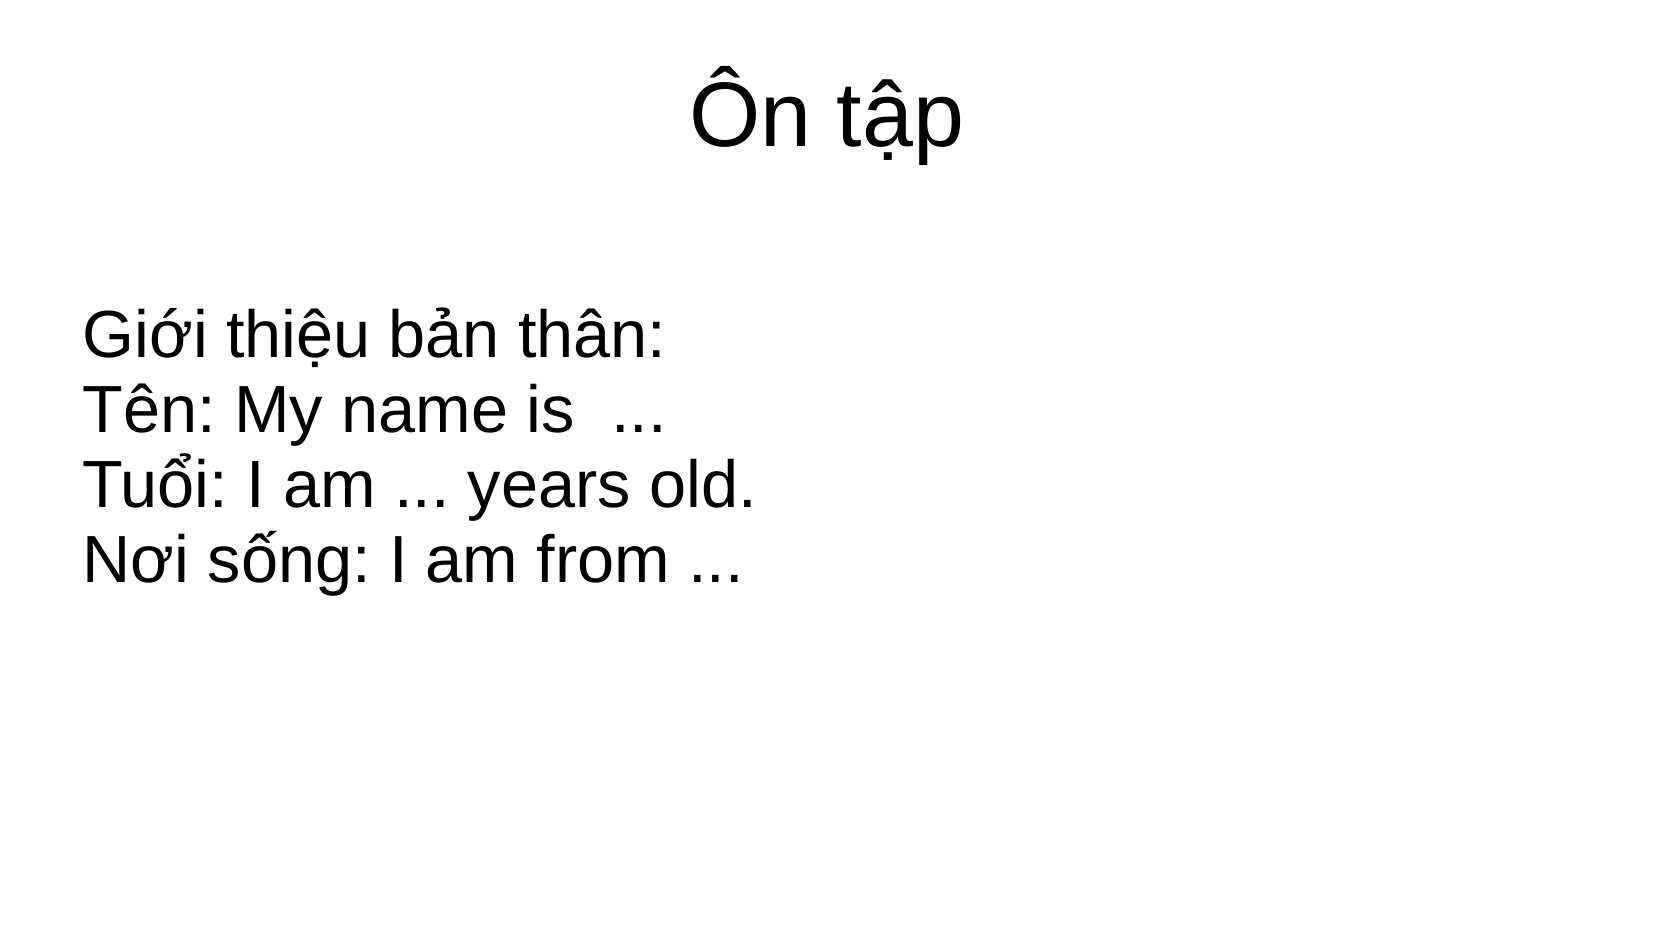

# Ôn tập
Giới thiệu bản thân:
Tên: My name is ...
Tuổi: I am ... years old.
Nơi sống: I am from ...